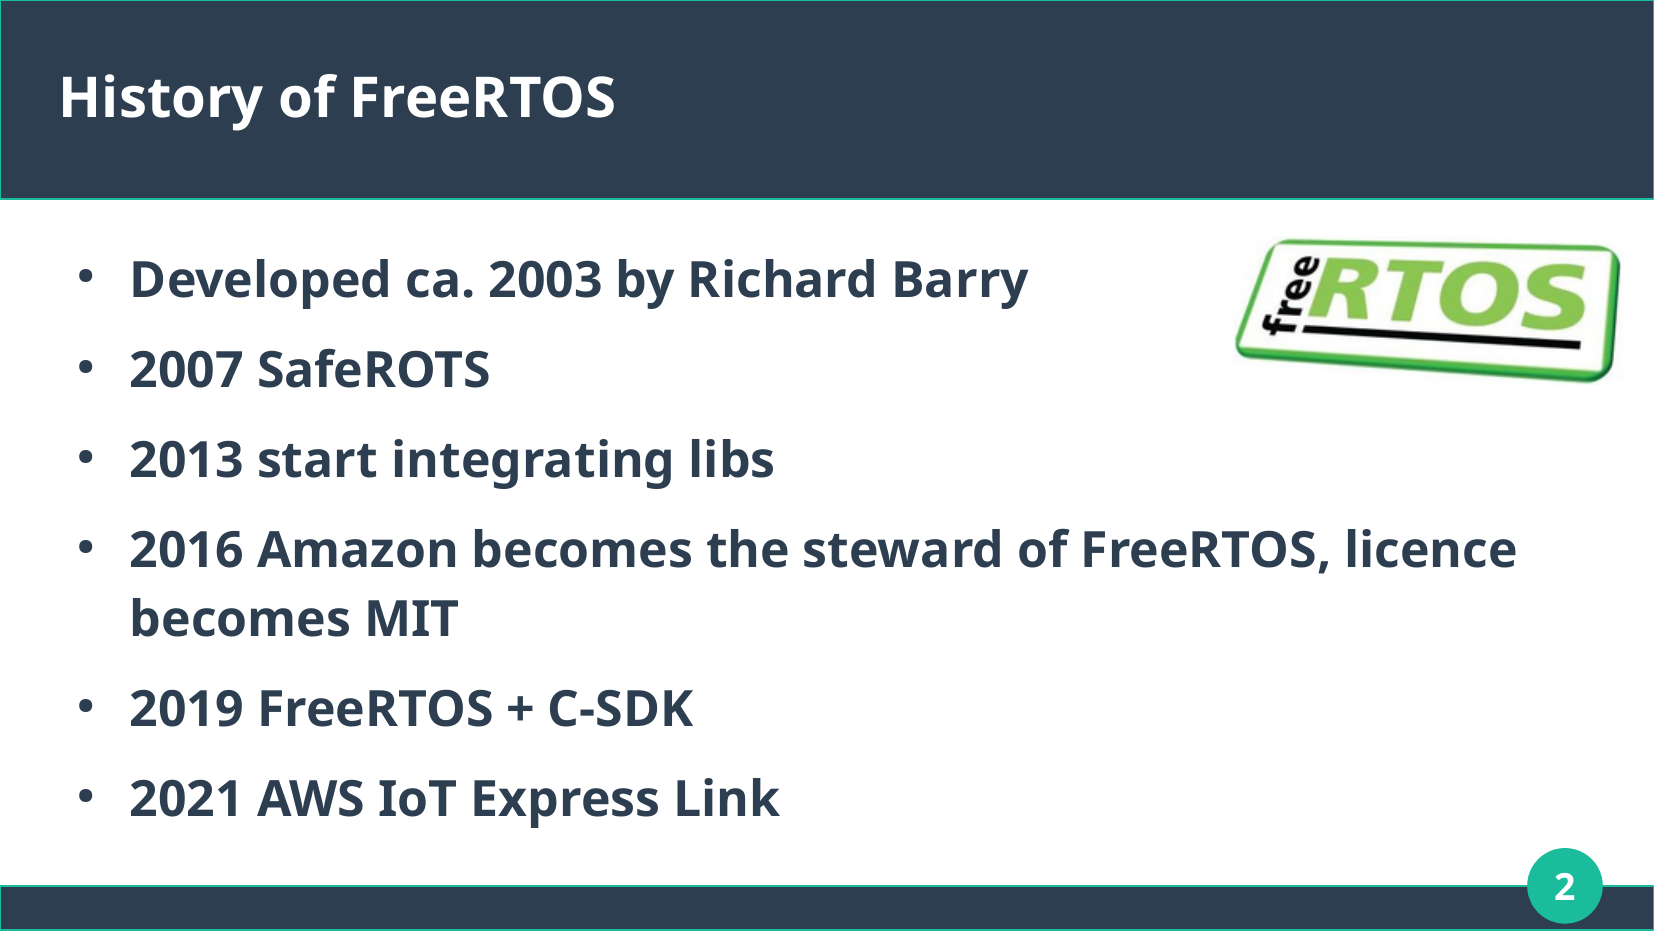

# History of FreeRTOS
Developed ca. 2003 by Richard Barry
2007 SafeROTS
2013 start integrating libs
2016 Amazon becomes the steward of FreeRTOS, licence becomes MIT
2019 FreeRTOS + C-SDK
2021 AWS IoT Express Link
2